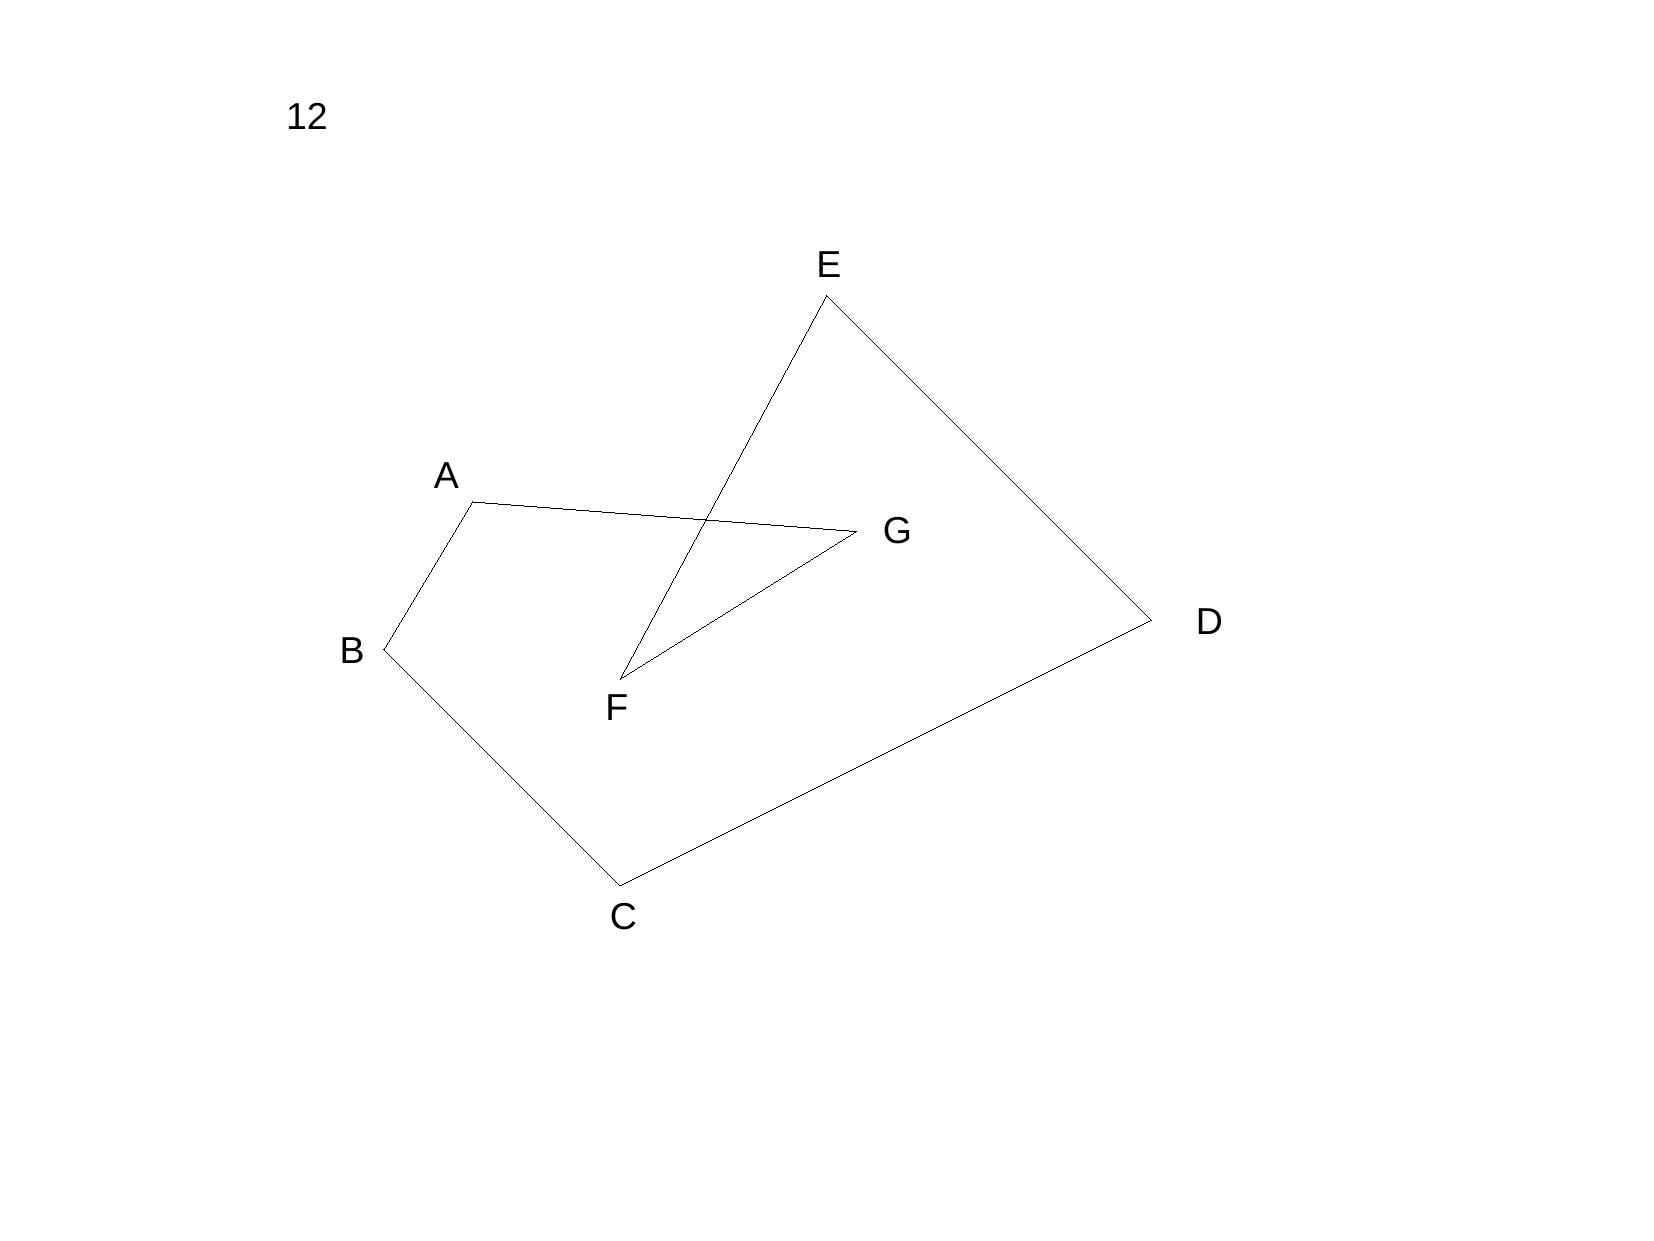

12
E
A
G
D
B
F
C